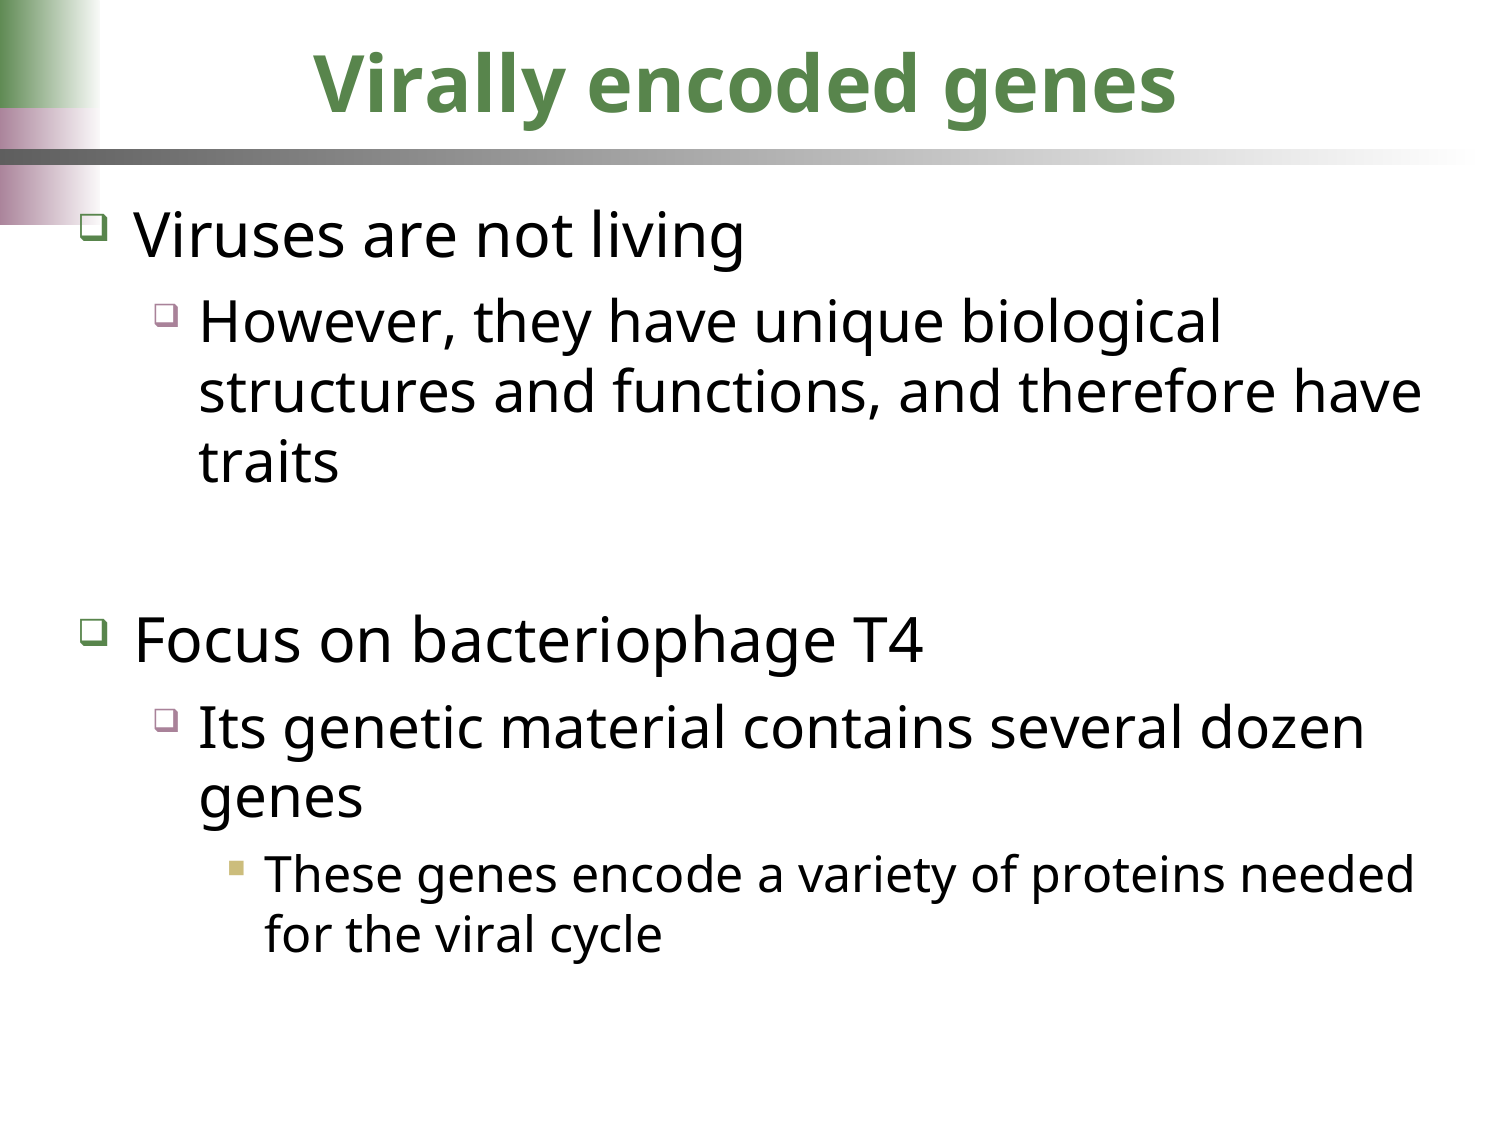

# Virally encoded genes
Viruses are not living
However, they have unique biological structures and functions, and therefore have traits
Focus on bacteriophage T4
Its genetic material contains several dozen genes
These genes encode a variety of proteins needed for the viral cycle